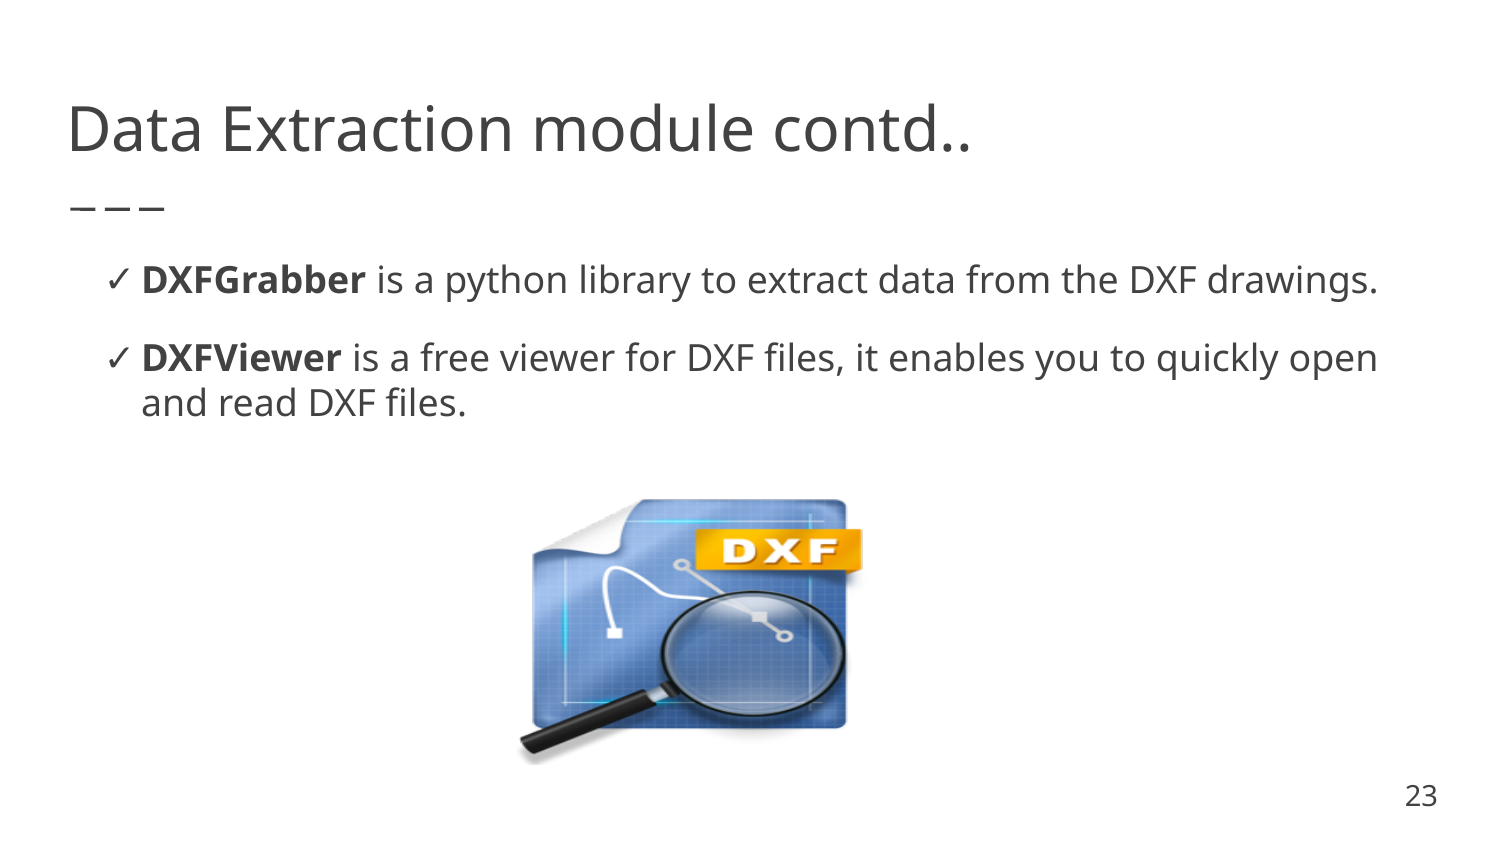

# Data Extraction module contd..
DXFGrabber is a python library to extract data from the DXF drawings.
DXFViewer is a free viewer for DXF files, it enables you to quickly open and read DXF files.